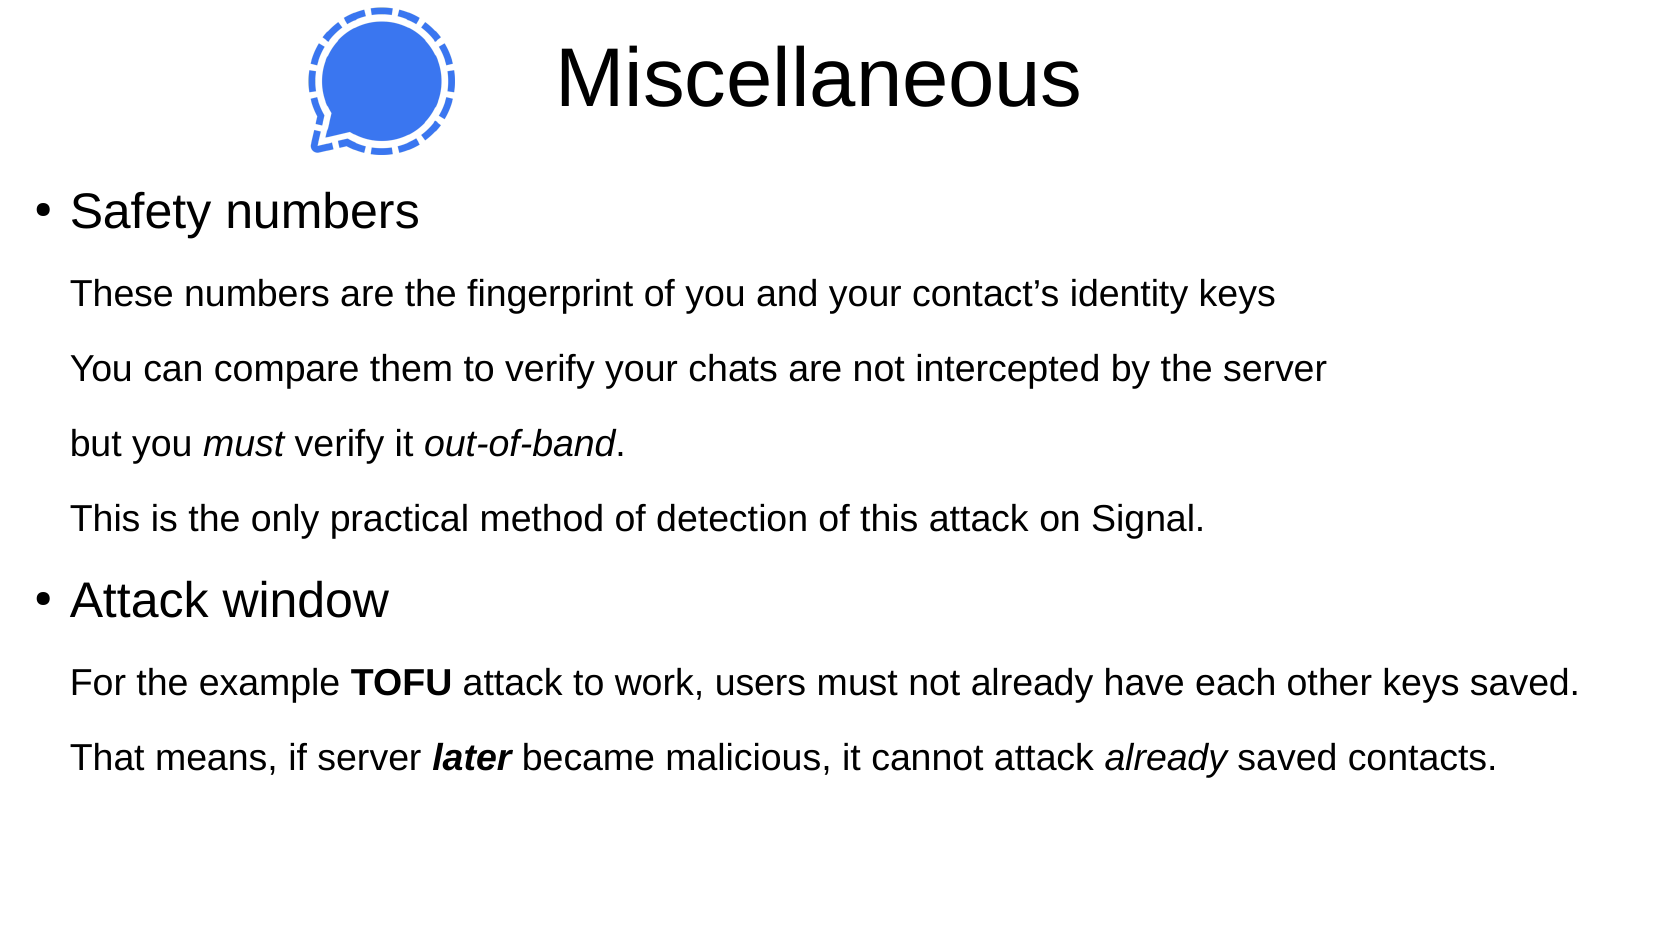

# Miscellaneous
Safety numbers
These numbers are the fingerprint of you and your contact’s identity keys
You can compare them to verify your chats are not intercepted by the server
but you must verify it out-of-band.
This is the only practical method of detection of this attack on Signal.
Attack window
For the example TOFU attack to work, users must not already have each other keys saved.
That means, if server later became malicious, it cannot attack already saved contacts.